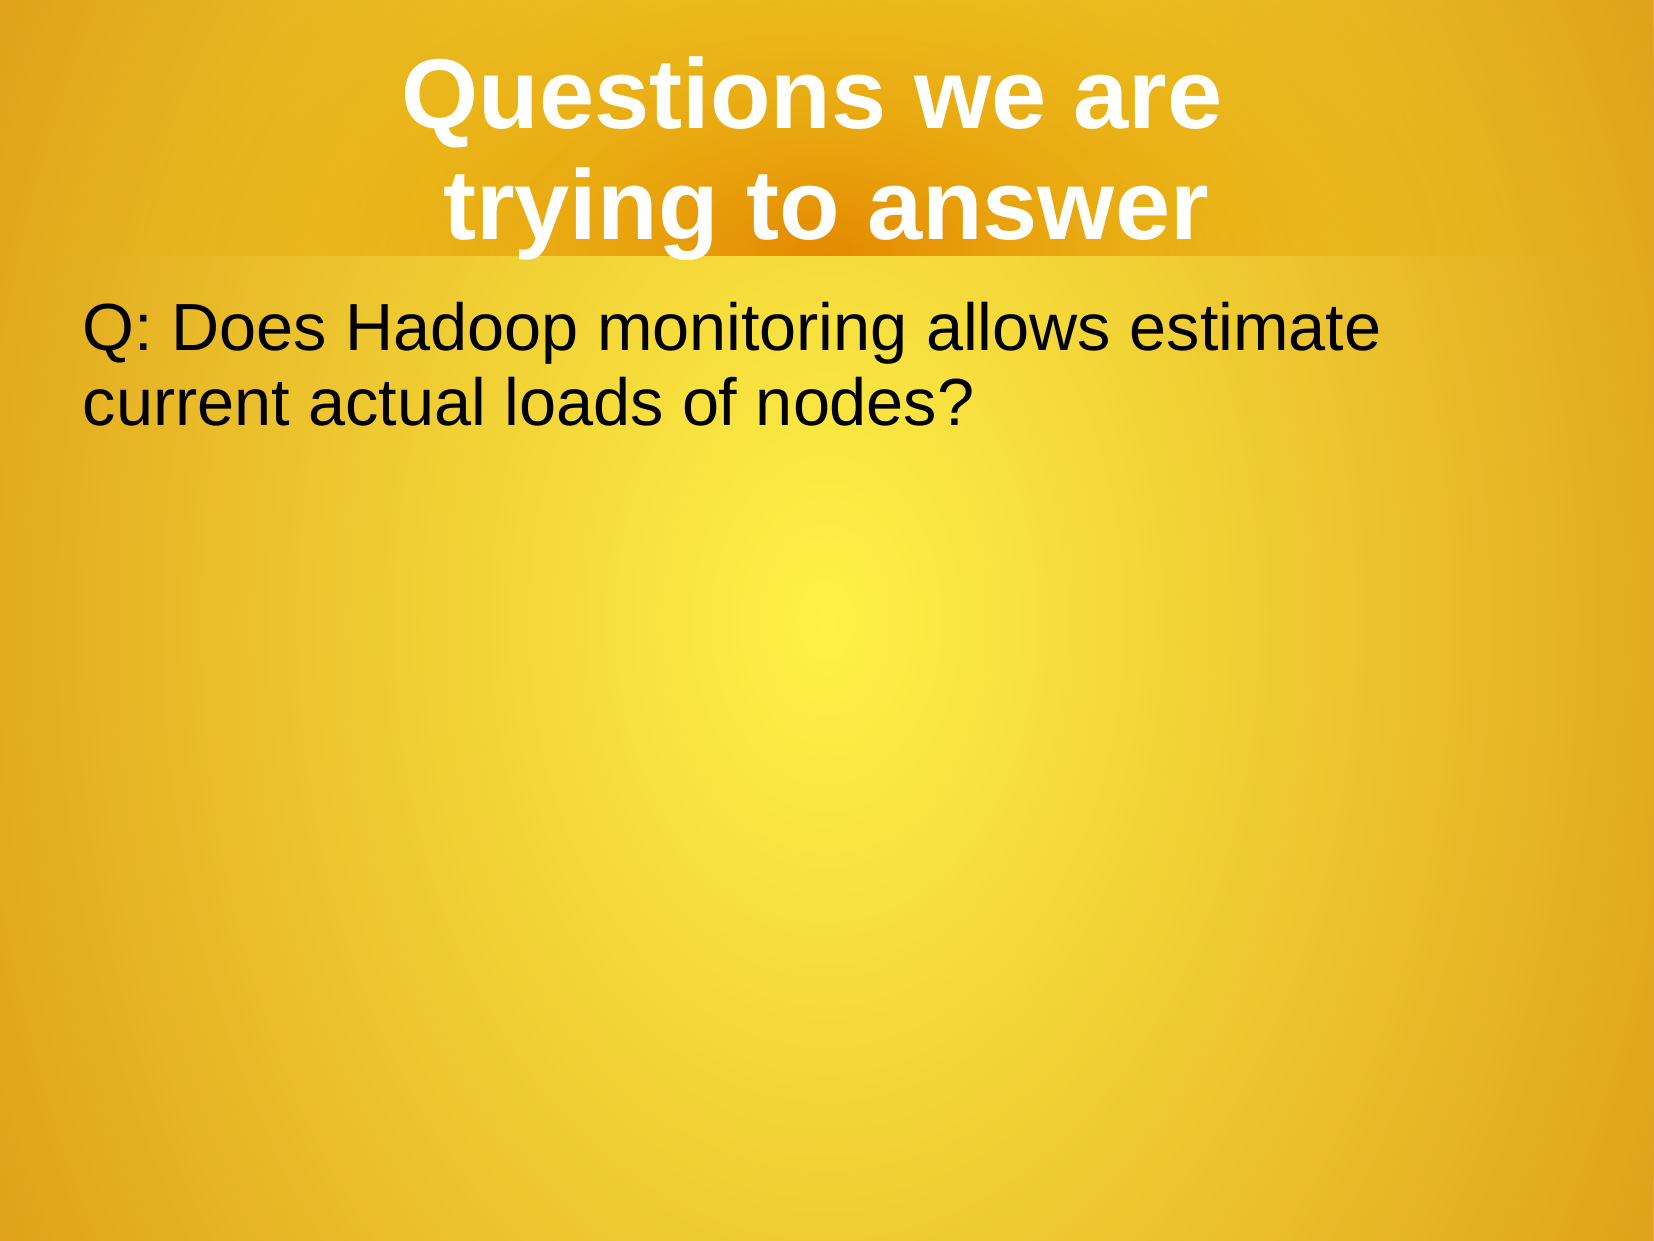

# Questions we are trying to answer
Q: Does Hadoop monitoring allows estimate current actual loads of nodes?